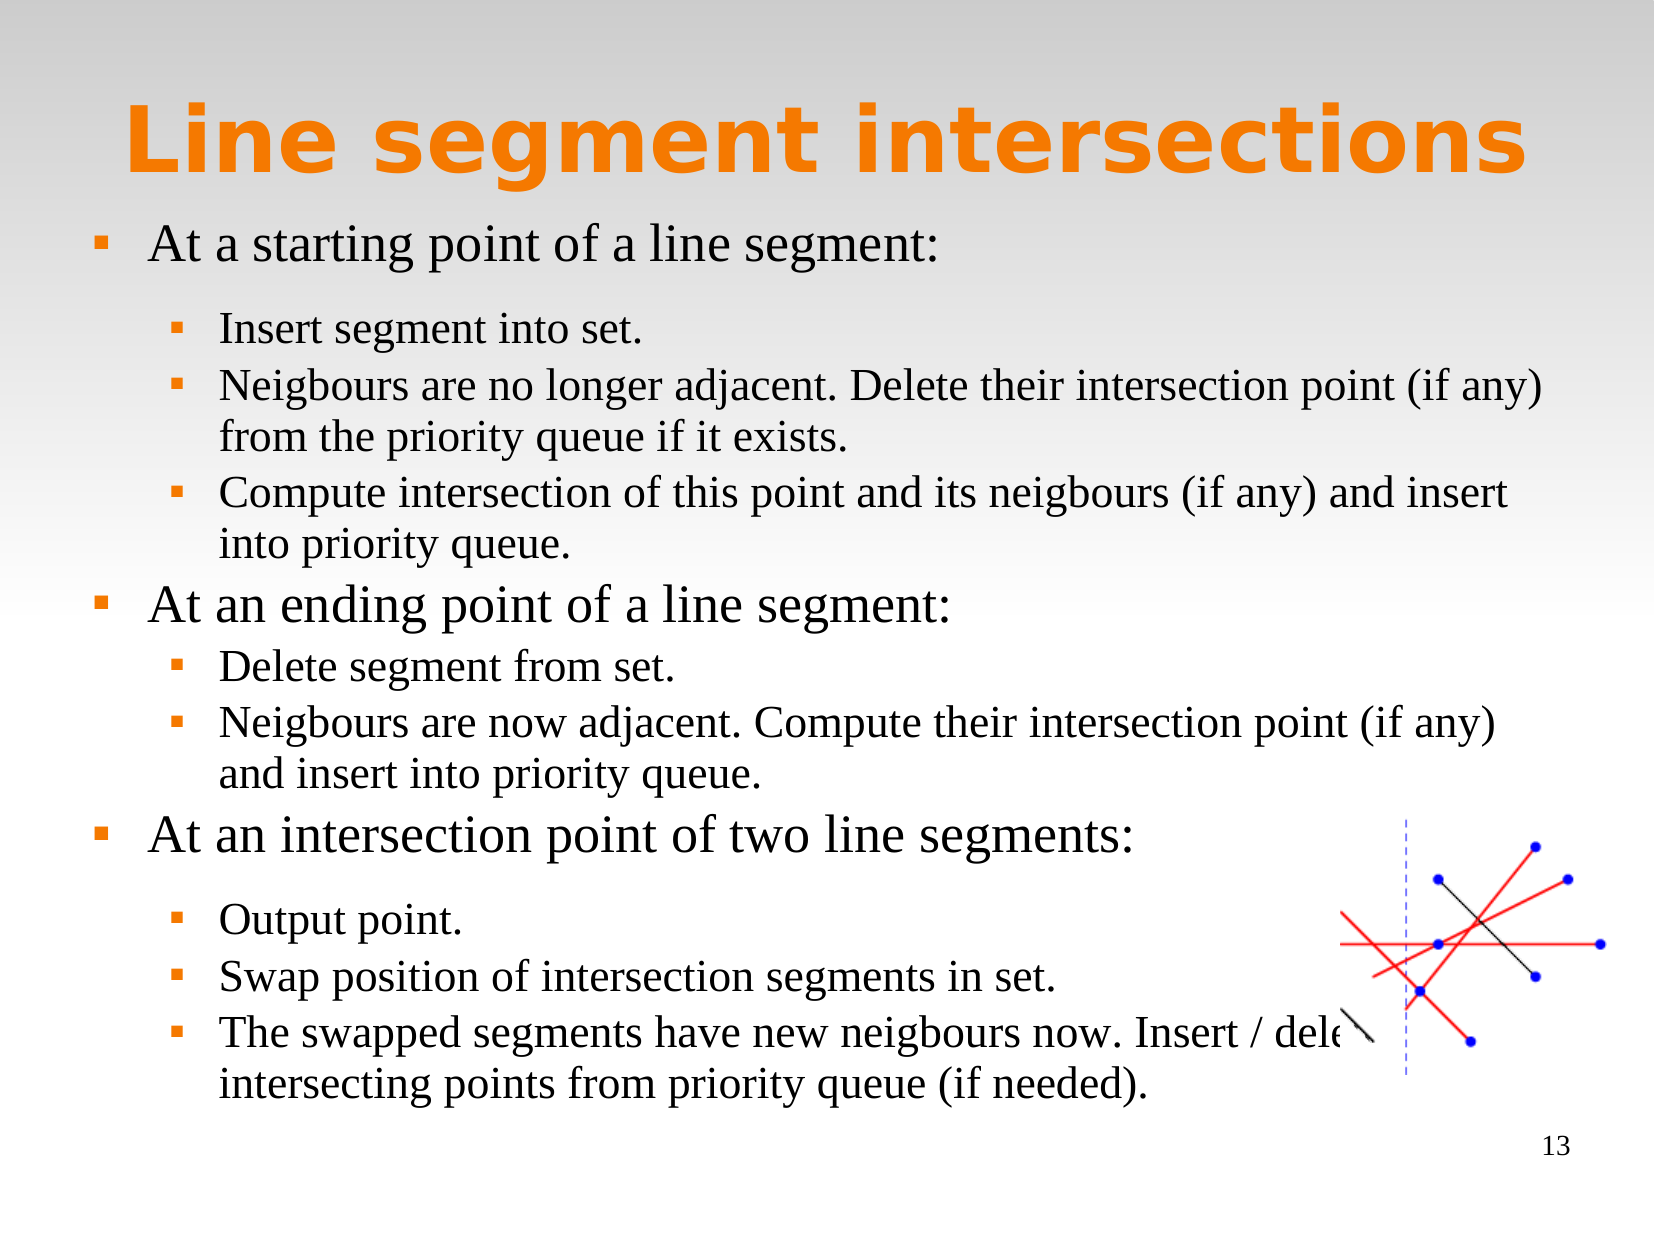

# Line segment intersections
At a starting point of a line segment:
Insert segment into set.
Neigbours are no longer adjacent. Delete their intersection point (if any) from the priority queue if it exists.
Compute intersection of this point and its neigbours (if any) and insert into priority queue.
At an ending point of a line segment:
Delete segment from set.
Neigbours are now adjacent. Compute their intersection point (if any) and insert into priority queue.
At an intersection point of two line segments:
Output point.
Swap position of intersection segments in set.
The swapped segments have new neigbours now. Insert / delete intersecting points from priority queue (if needed).
13